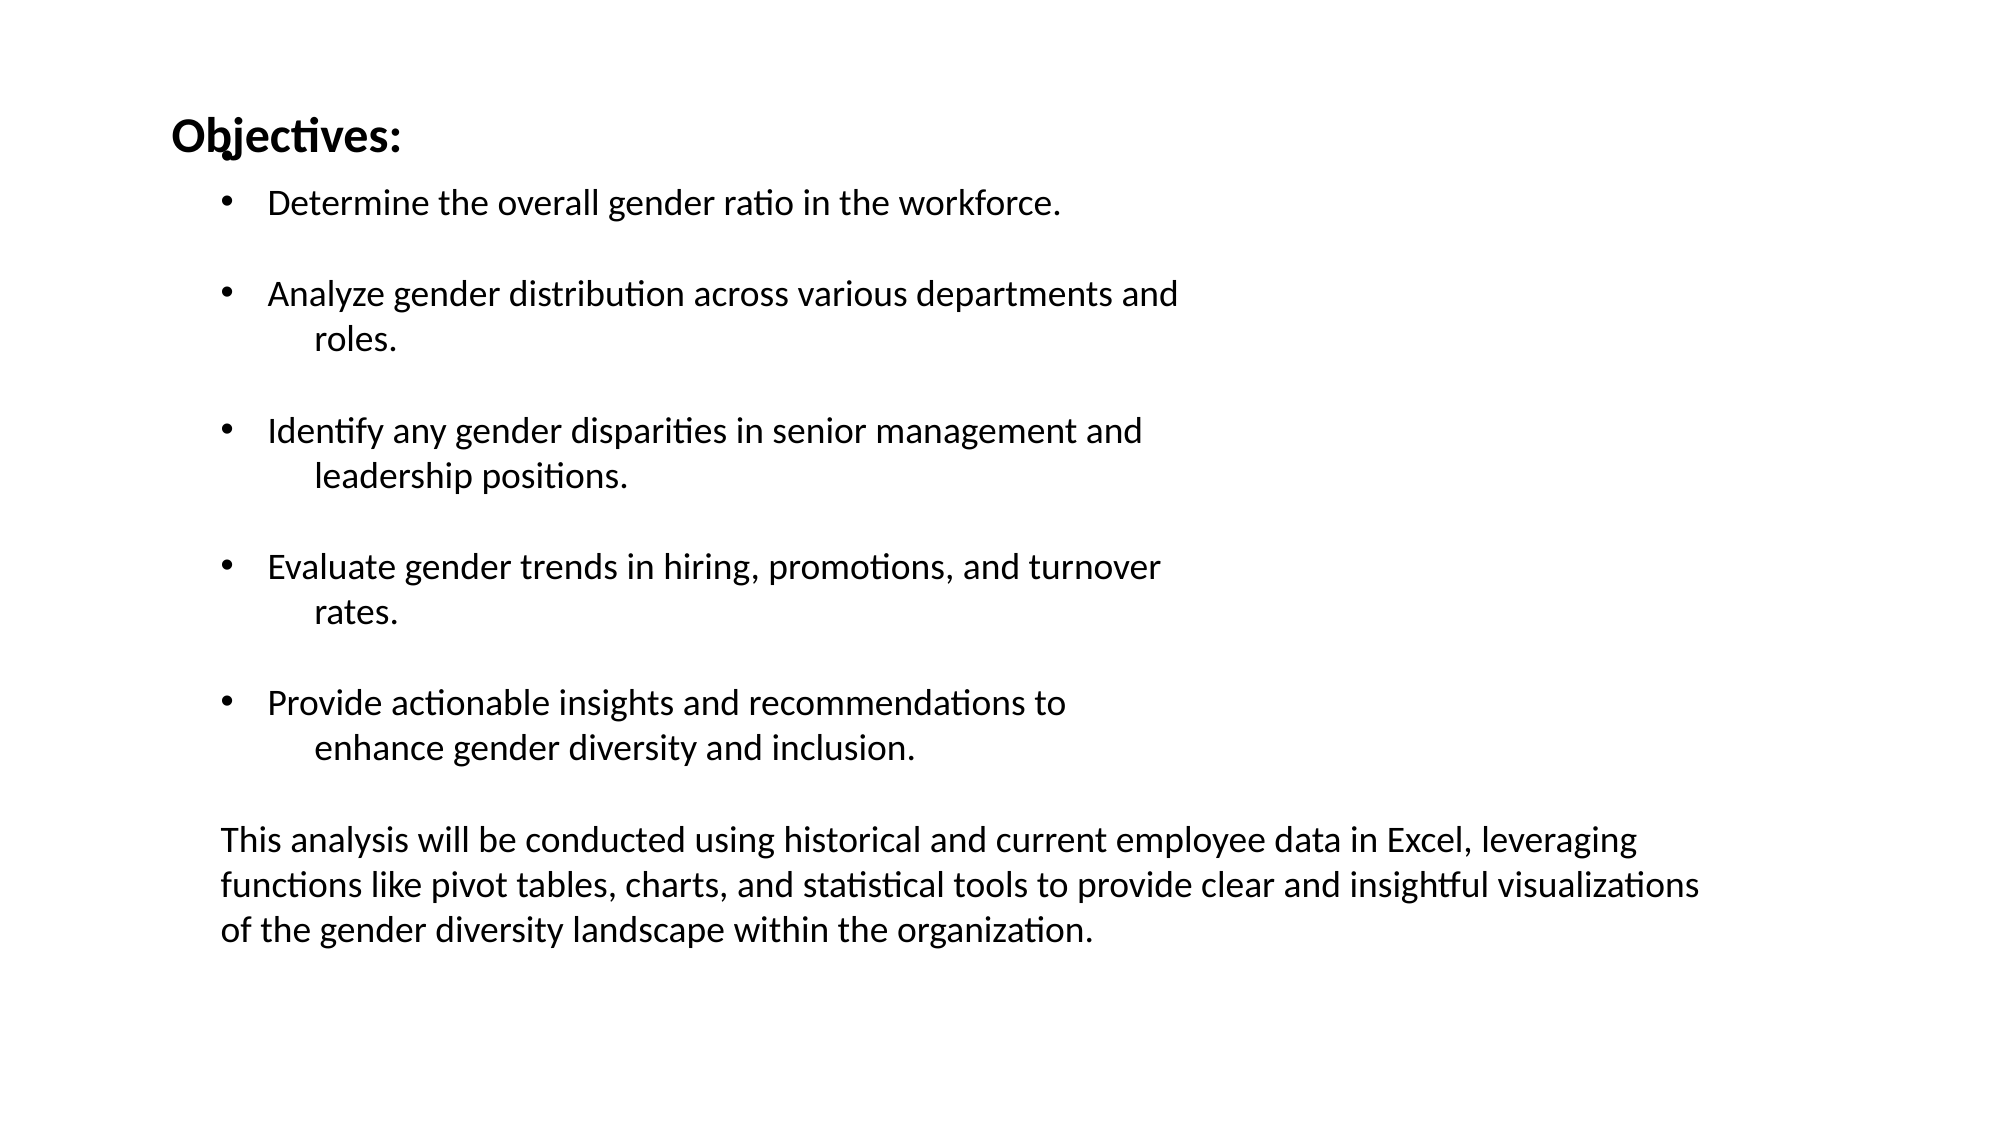

Objectives:
Determine the overall gender ratio in the workforce.
Analyze gender distribution across various departments and roles.
Identify any gender disparities in senior management and leadership positions.
Evaluate gender trends in hiring, promotions, and turnover rates.
Provide actionable insights and recommendations to enhance gender diversity and inclusion.
This analysis will be conducted using historical and current employee data in Excel, leveraging functions like pivot tables, charts, and statistical tools to provide clear and insightful visualizations of the gender diversity landscape within the organization.